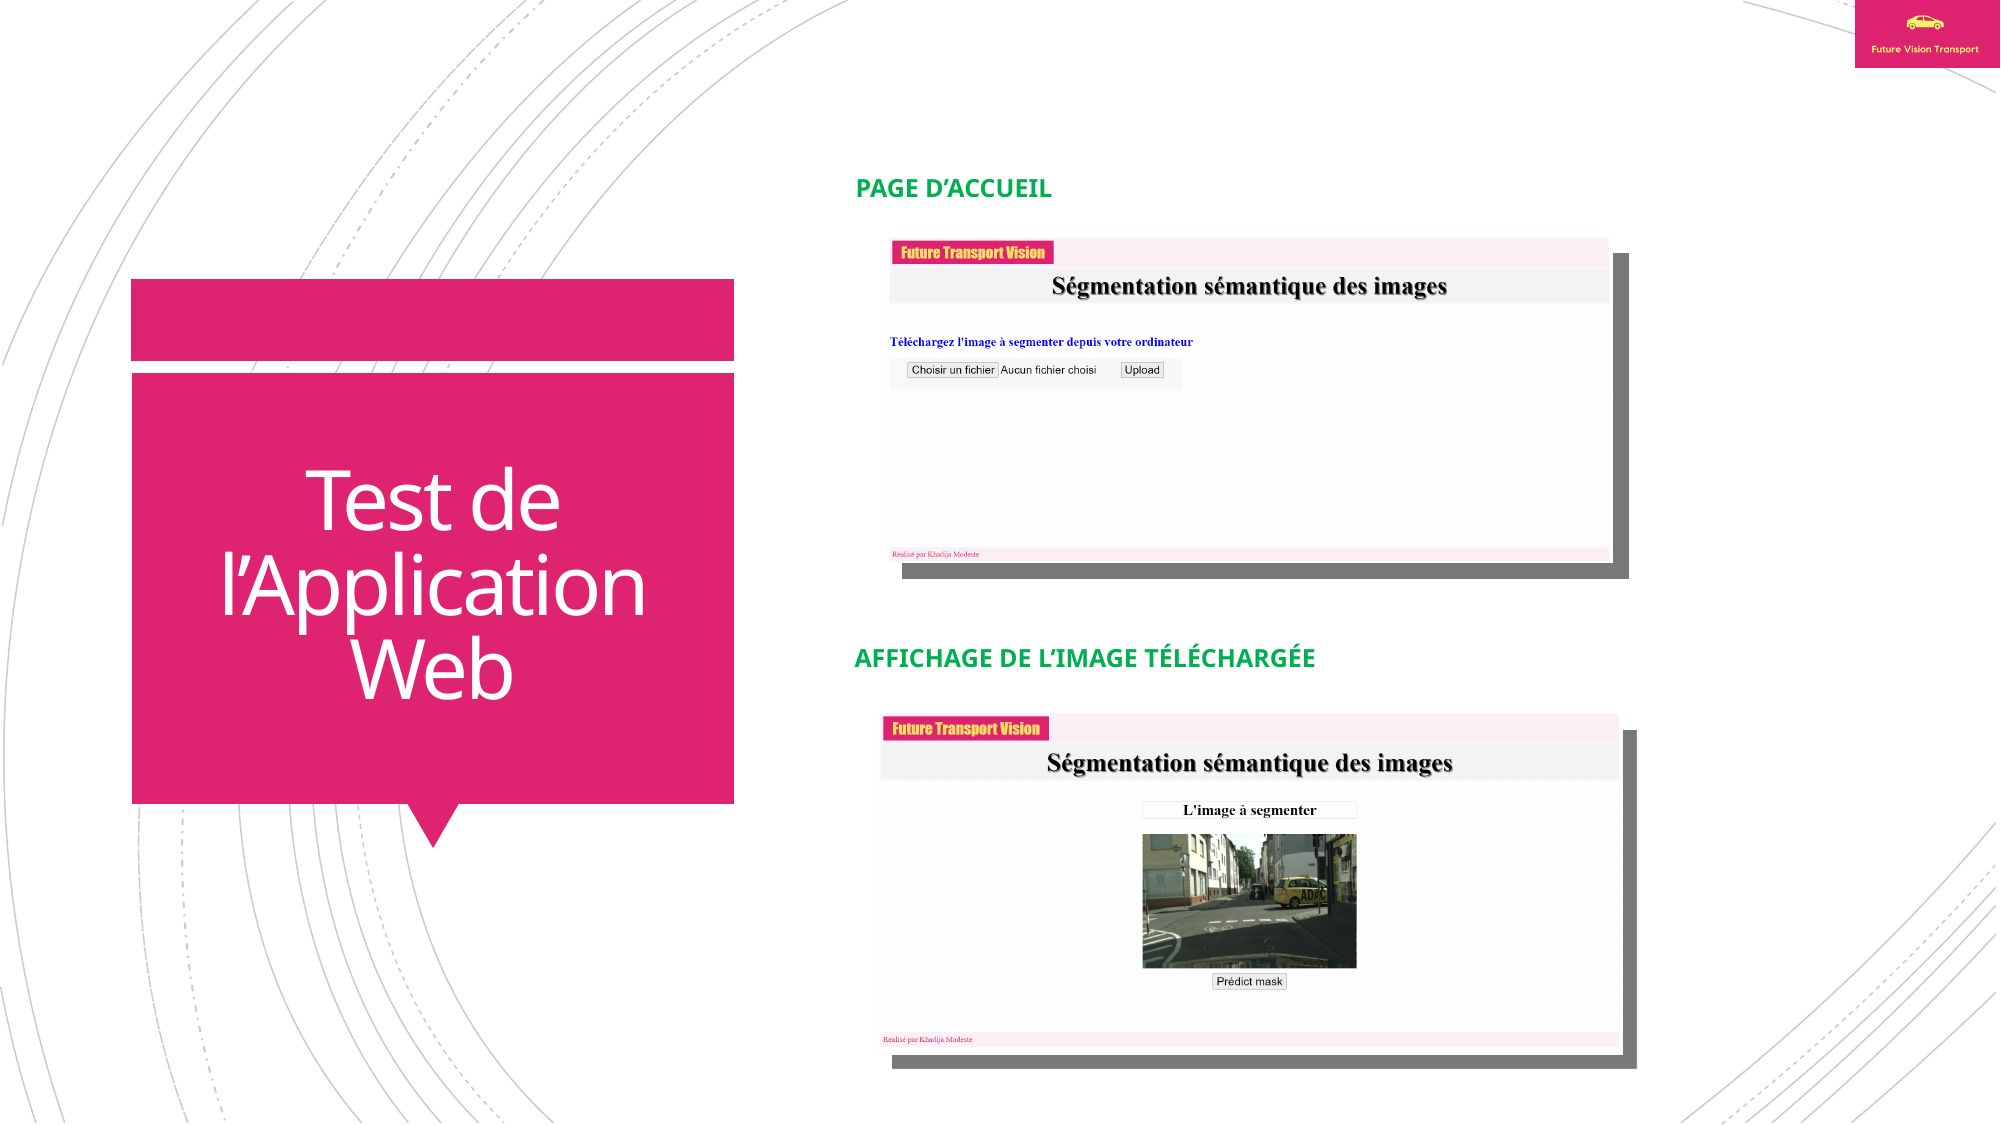

Page d’accueil
# Test de l’Application Web
Affichage de l’image téléchargée